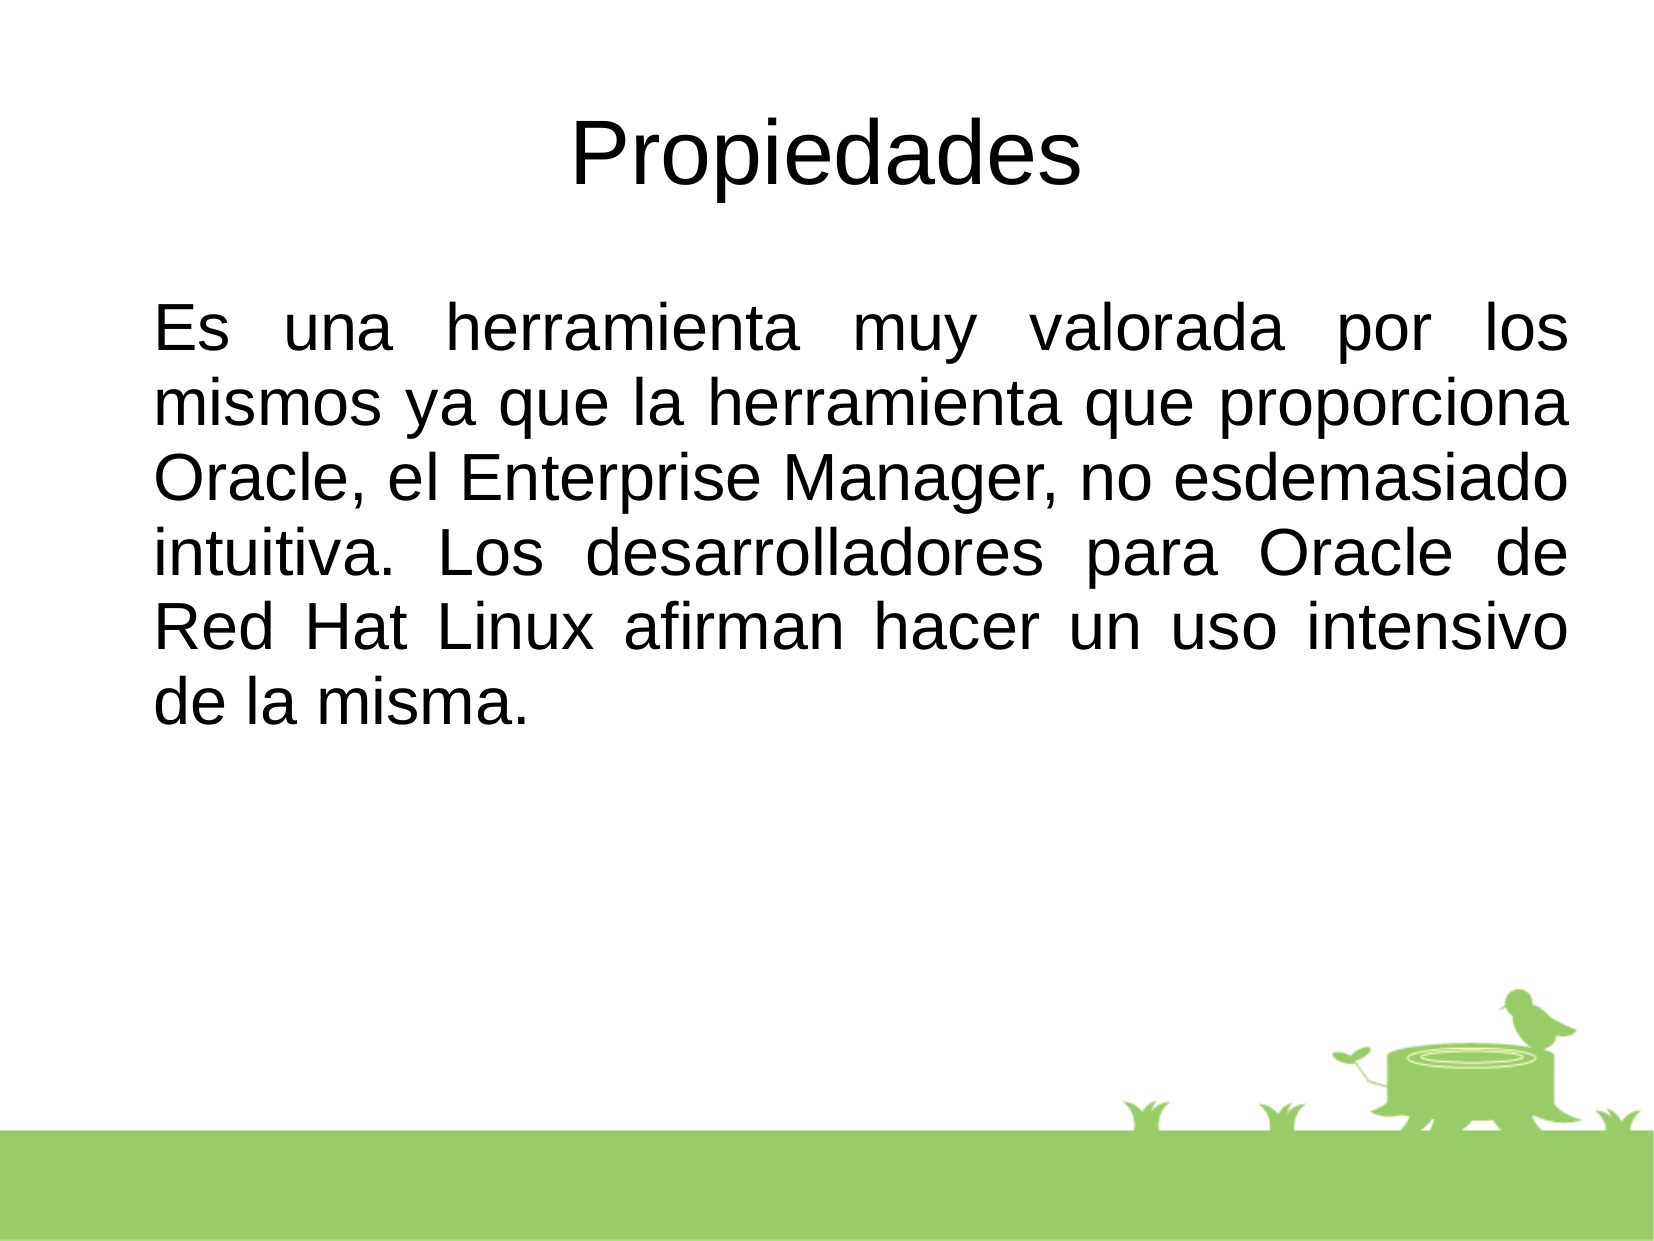

# Propiedades
Es una herramienta muy valorada por los mismos ya que la herramienta que proporciona Oracle, el Enterprise Manager, no esdemasiado intuitiva. Los desarrolladores para Oracle de Red Hat Linux afirman hacer un uso intensivo de la misma.